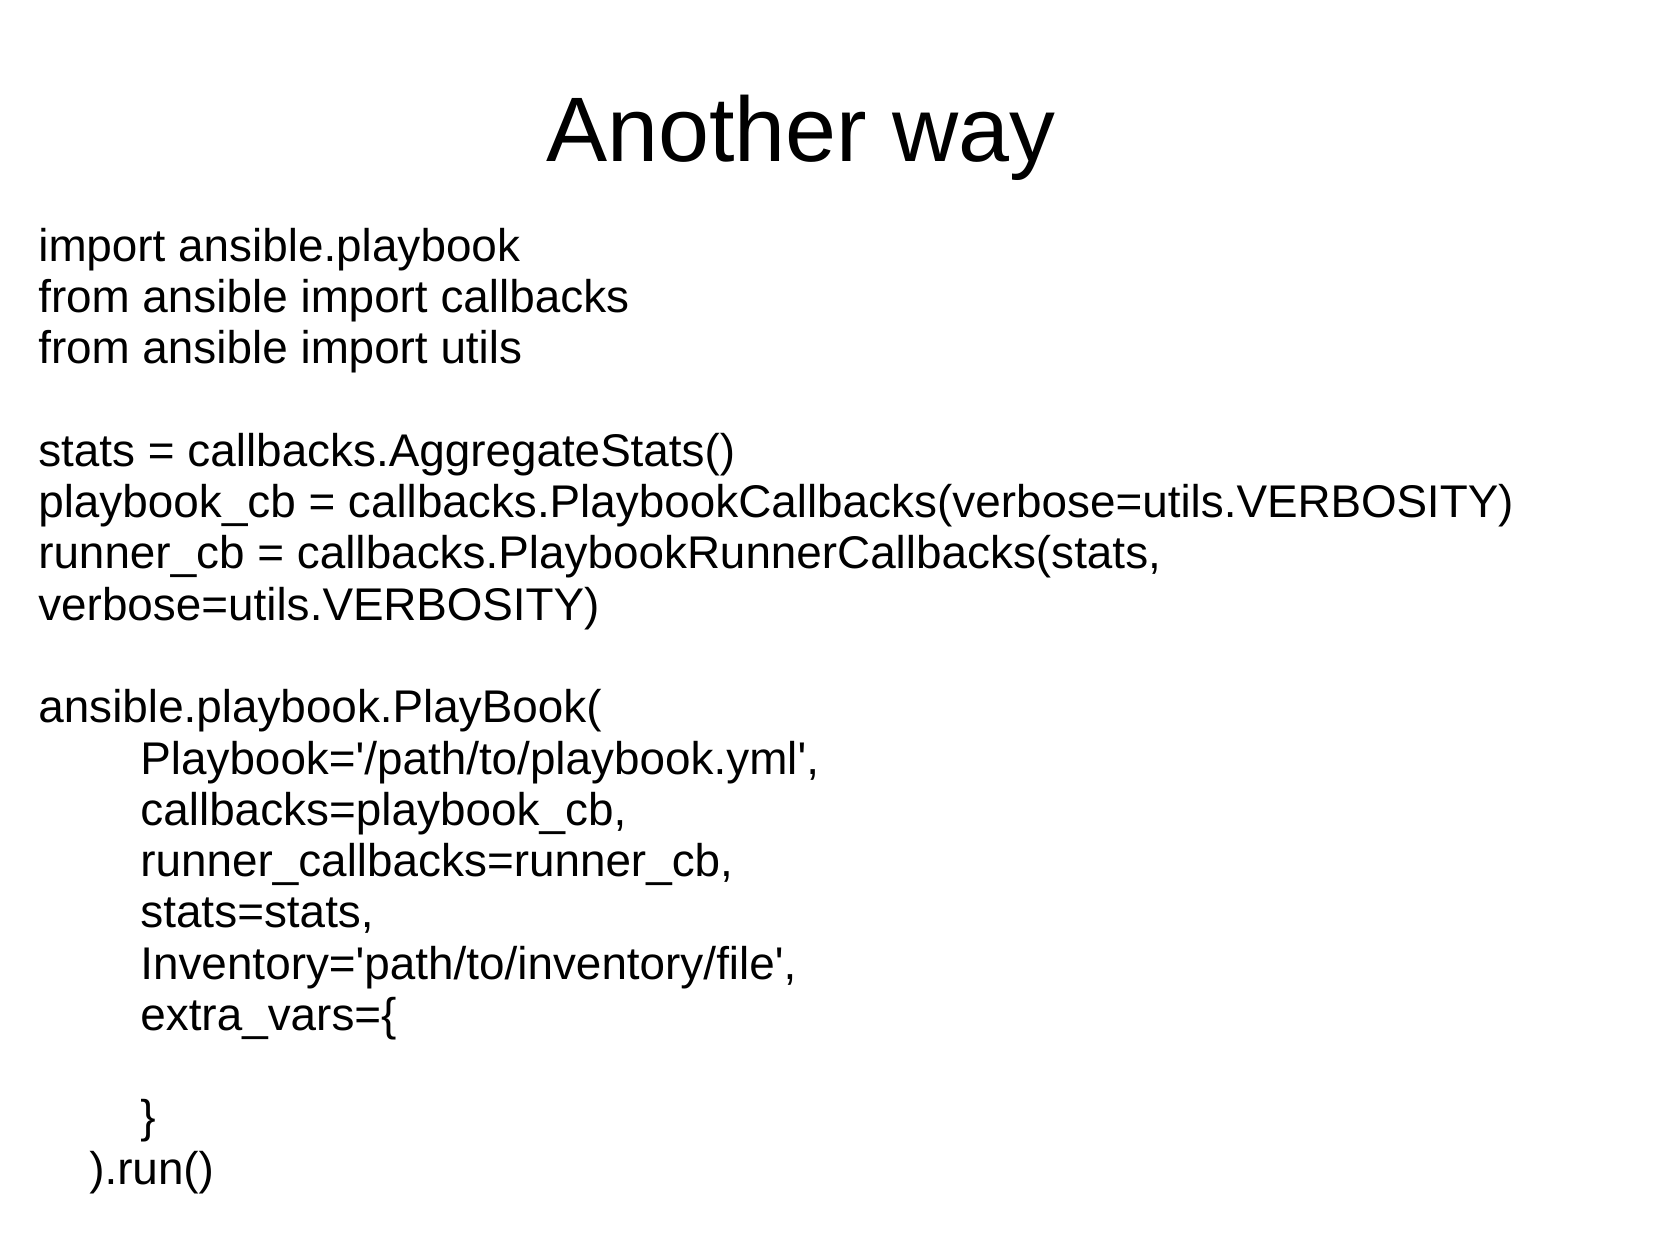

Another way
import ansible.playbook
from ansible import callbacks
from ansible import utils
stats = callbacks.AggregateStats()
playbook_cb = callbacks.PlaybookCallbacks(verbose=utils.VERBOSITY)
runner_cb = callbacks.PlaybookRunnerCallbacks(stats, verbose=utils.VERBOSITY)
ansible.playbook.PlayBook(
 Playbook='/path/to/playbook.yml',
 callbacks=playbook_cb,
 runner_callbacks=runner_cb,
 stats=stats,
 Inventory='path/to/inventory/file',
 extra_vars={
 }
 ).run()